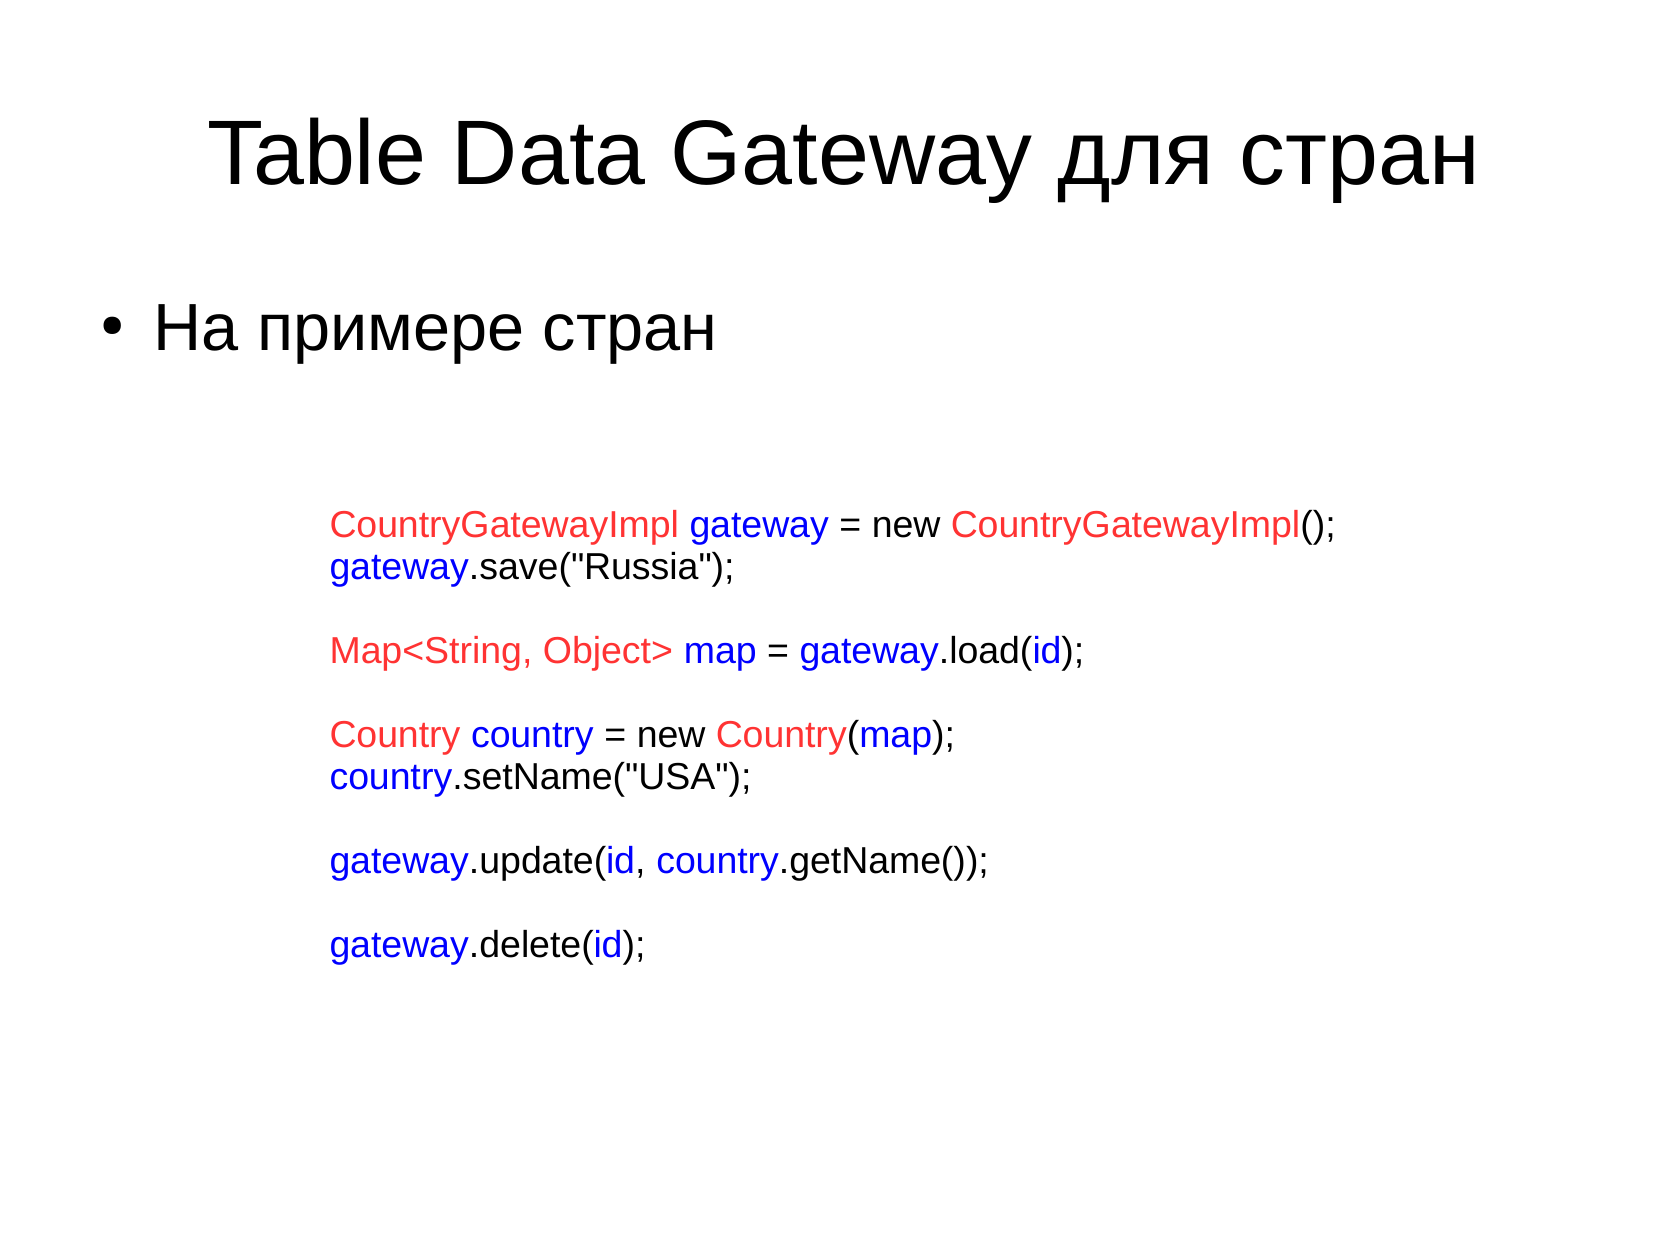

# Table Data Gateway для стран
На примере стран
CountryGatewayImpl gateway = new CountryGatewayImpl();
gateway.save("Russia");
Map<String, Object> map = gateway.load(id);
Country country = new Country(map);
country.setName("USA");
gateway.update(id, country.getName());
gateway.delete(id);